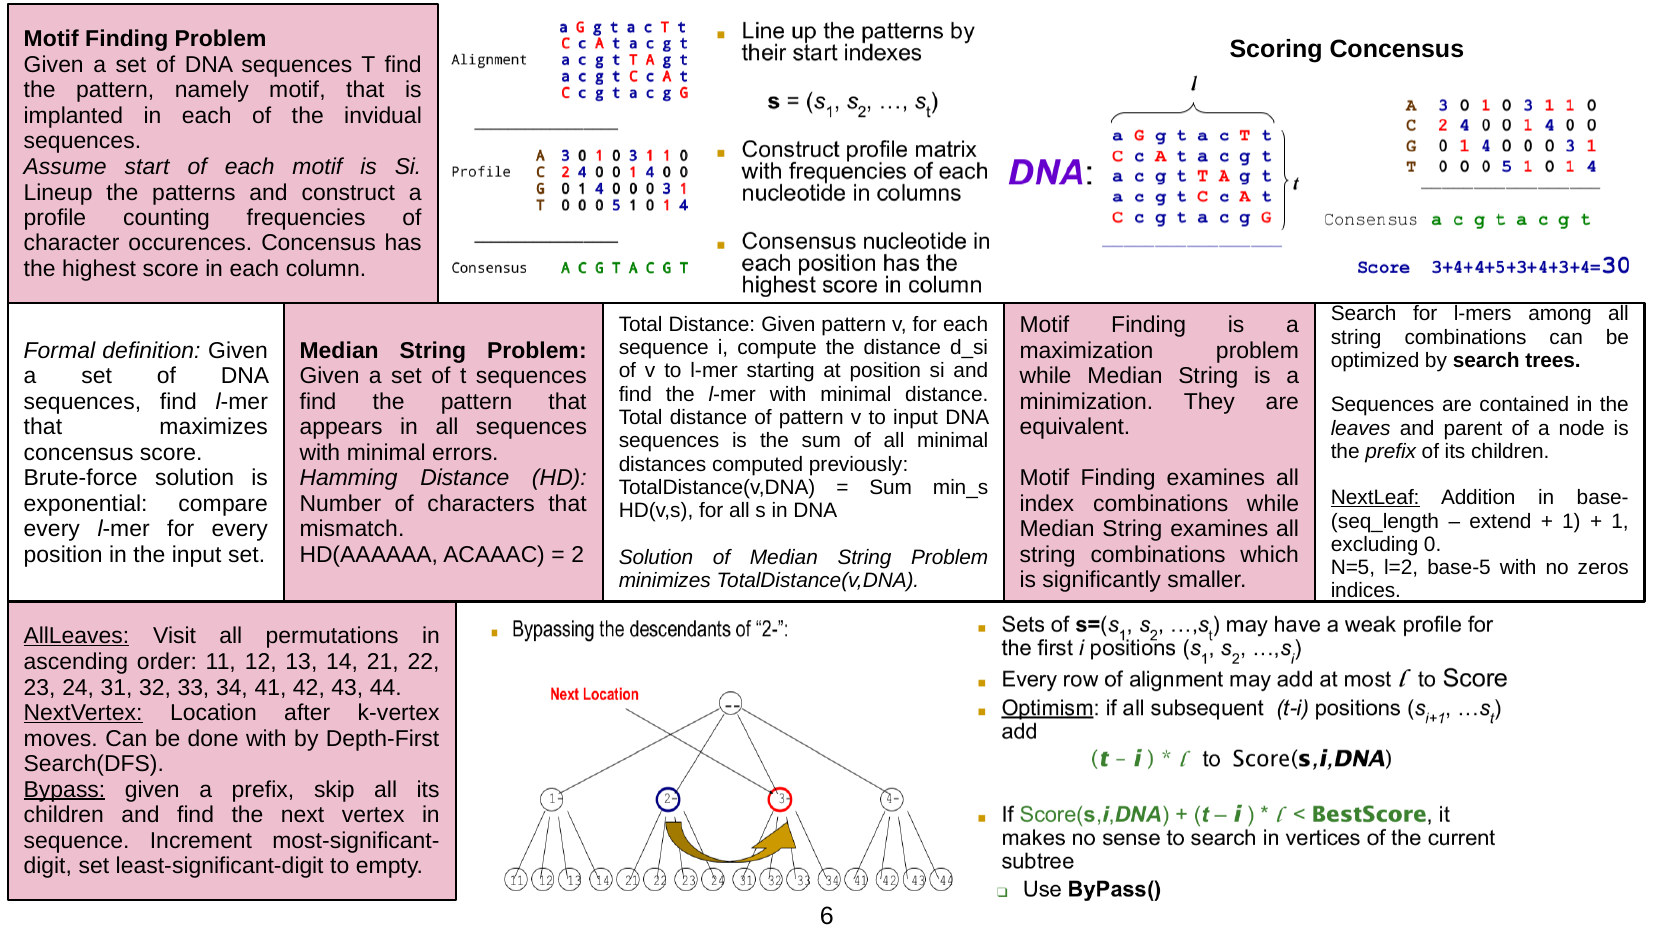

Motif Finding Problem
Given a set of DNA sequences T find the pattern, namely motif, that is implanted in each of the invidual sequences.
Assume start of each motif is Si. Lineup the patterns and construct a profile counting frequencies of character occurences. Concensus has the highest score in each column.
Scoring Concensus
Formal definition: Given a set of DNA sequences, find l-mer that maximizes concensus score.
Brute-force solution is exponential: compare every l-mer for every position in the input set.
Median String Problem: Given a set of t sequences find the pattern that appears in all sequences with minimal errors.
Hamming Distance (HD): Number of characters that mismatch.
HD(AAAAAA, ACAAAC) = 2
Total Distance: Given pattern v, for each sequence i, compute the distance d_si of v to l-mer starting at position si and find the l-mer with minimal distance. Total distance of pattern v to input DNA sequences is the sum of all minimal distances computed previously:
TotalDistance(v,DNA) = Sum min_s HD(v,s), for all s in DNA
Solution of Median String Problem minimizes TotalDistance(v,DNA).
Motif Finding is a maximization problem while Median String is a minimization. They are equivalent.
Motif Finding examines all index combinations while Median String examines all string combinations which is significantly smaller.
Search for l-mers among all string combinations can be optimized by search trees.
Sequences are contained in the leaves and parent of a node is the prefix of its children.
NextLeaf: Addition in base-(seq_length – extend + 1) + 1, excluding 0.
N=5, l=2, base-5 with no zeros indices.
AllLeaves: Visit all permutations in ascending order: 11, 12, 13, 14, 21, 22, 23, 24, 31, 32, 33, 34, 41, 42, 43, 44.
NextVertex: Location after k-vertex moves. Can be done with by Depth-First Search(DFS).
Bypass: given a prefix, skip all its children and find the next vertex in sequence. Increment most-significant-digit, set least-significant-digit to empty.